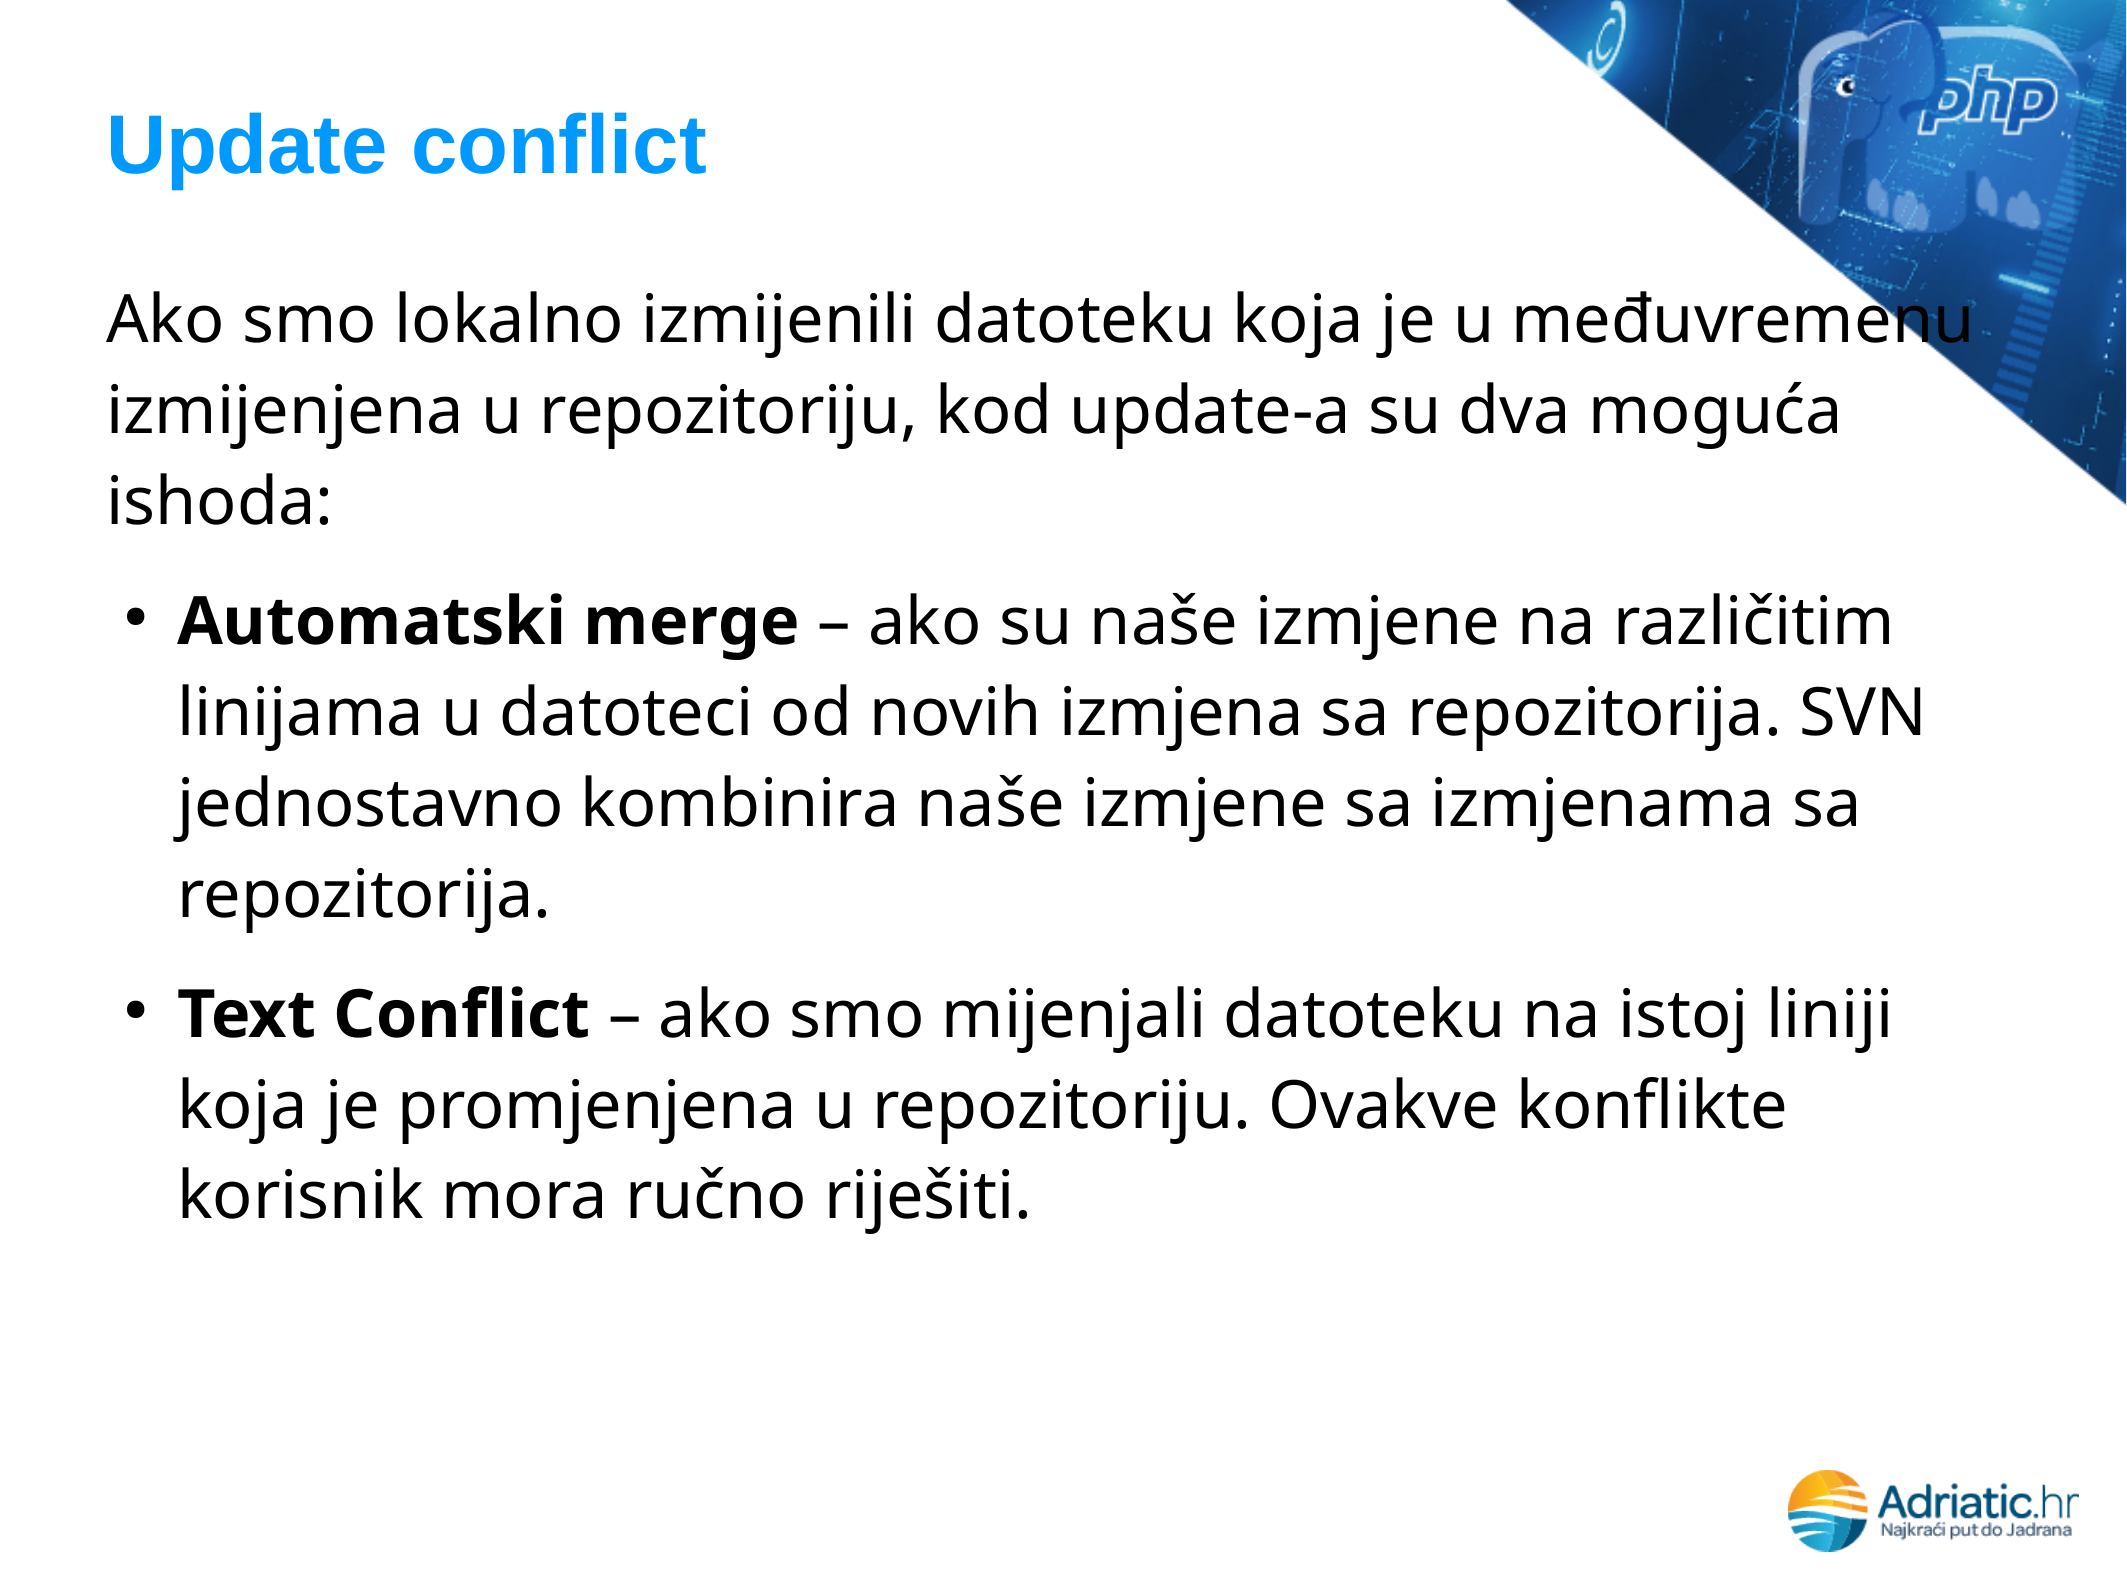

# Update conflict
Ako smo lokalno izmijenili datoteku koja je u međuvremenu izmijenjena u repozitoriju, kod update-a su dva moguća ishoda:
Automatski merge – ako su naše izmjene na različitim linijama u datoteci od novih izmjena sa repozitorija. SVN jednostavno kombinira naše izmjene sa izmjenama sa repozitorija.
Text Conflict – ako smo mijenjali datoteku na istoj liniji koja je promjenjena u repozitoriju. Ovakve konflikte korisnik mora ručno riješiti.